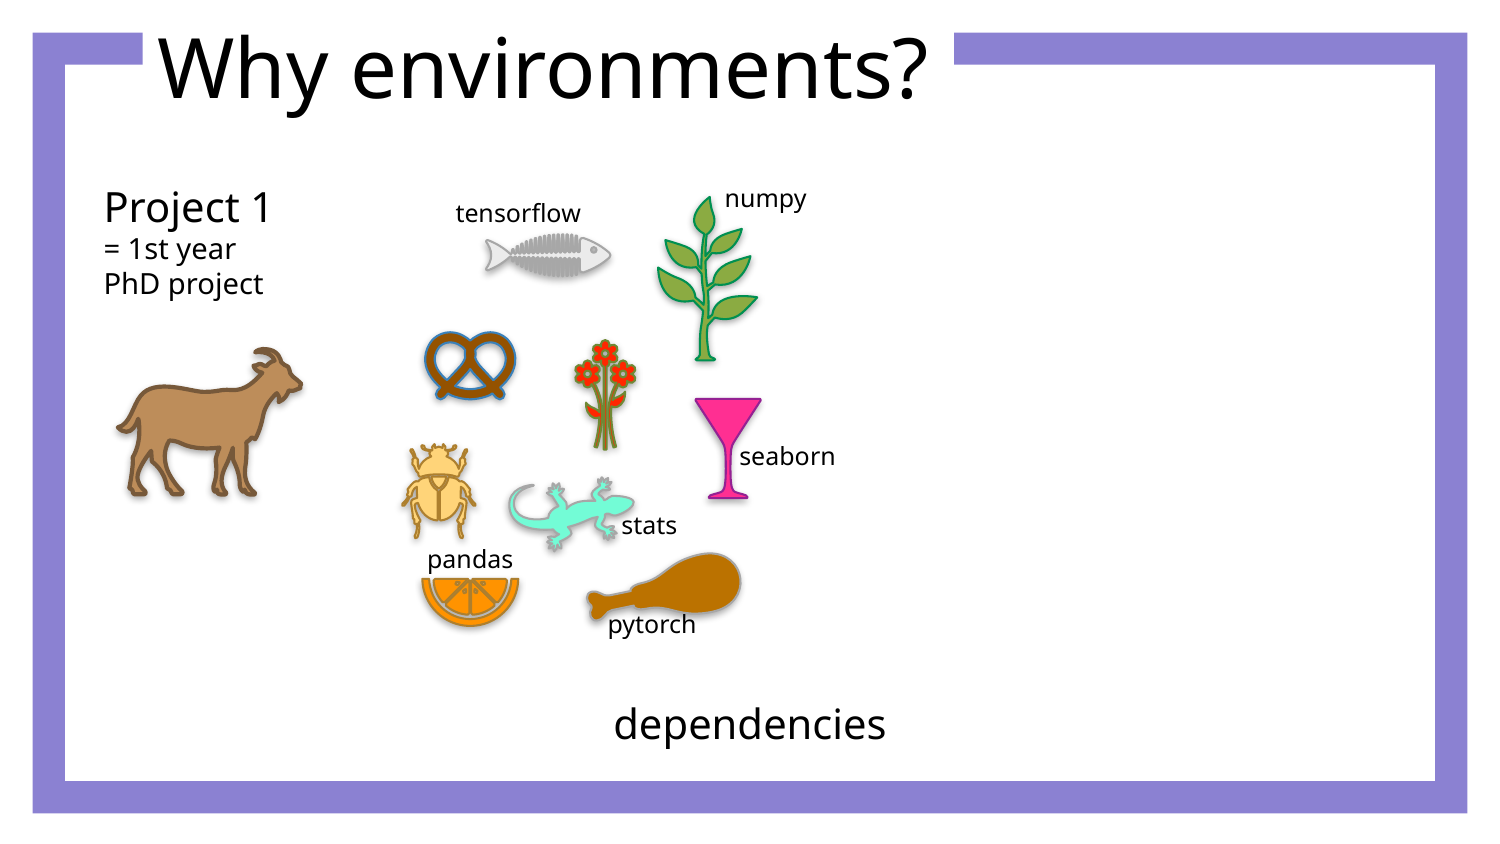

# Why environments?
Project 1
= 1st year
PhD project
numpy
tensorflow
seaborn
stats
pandas
pytorch
dependencies